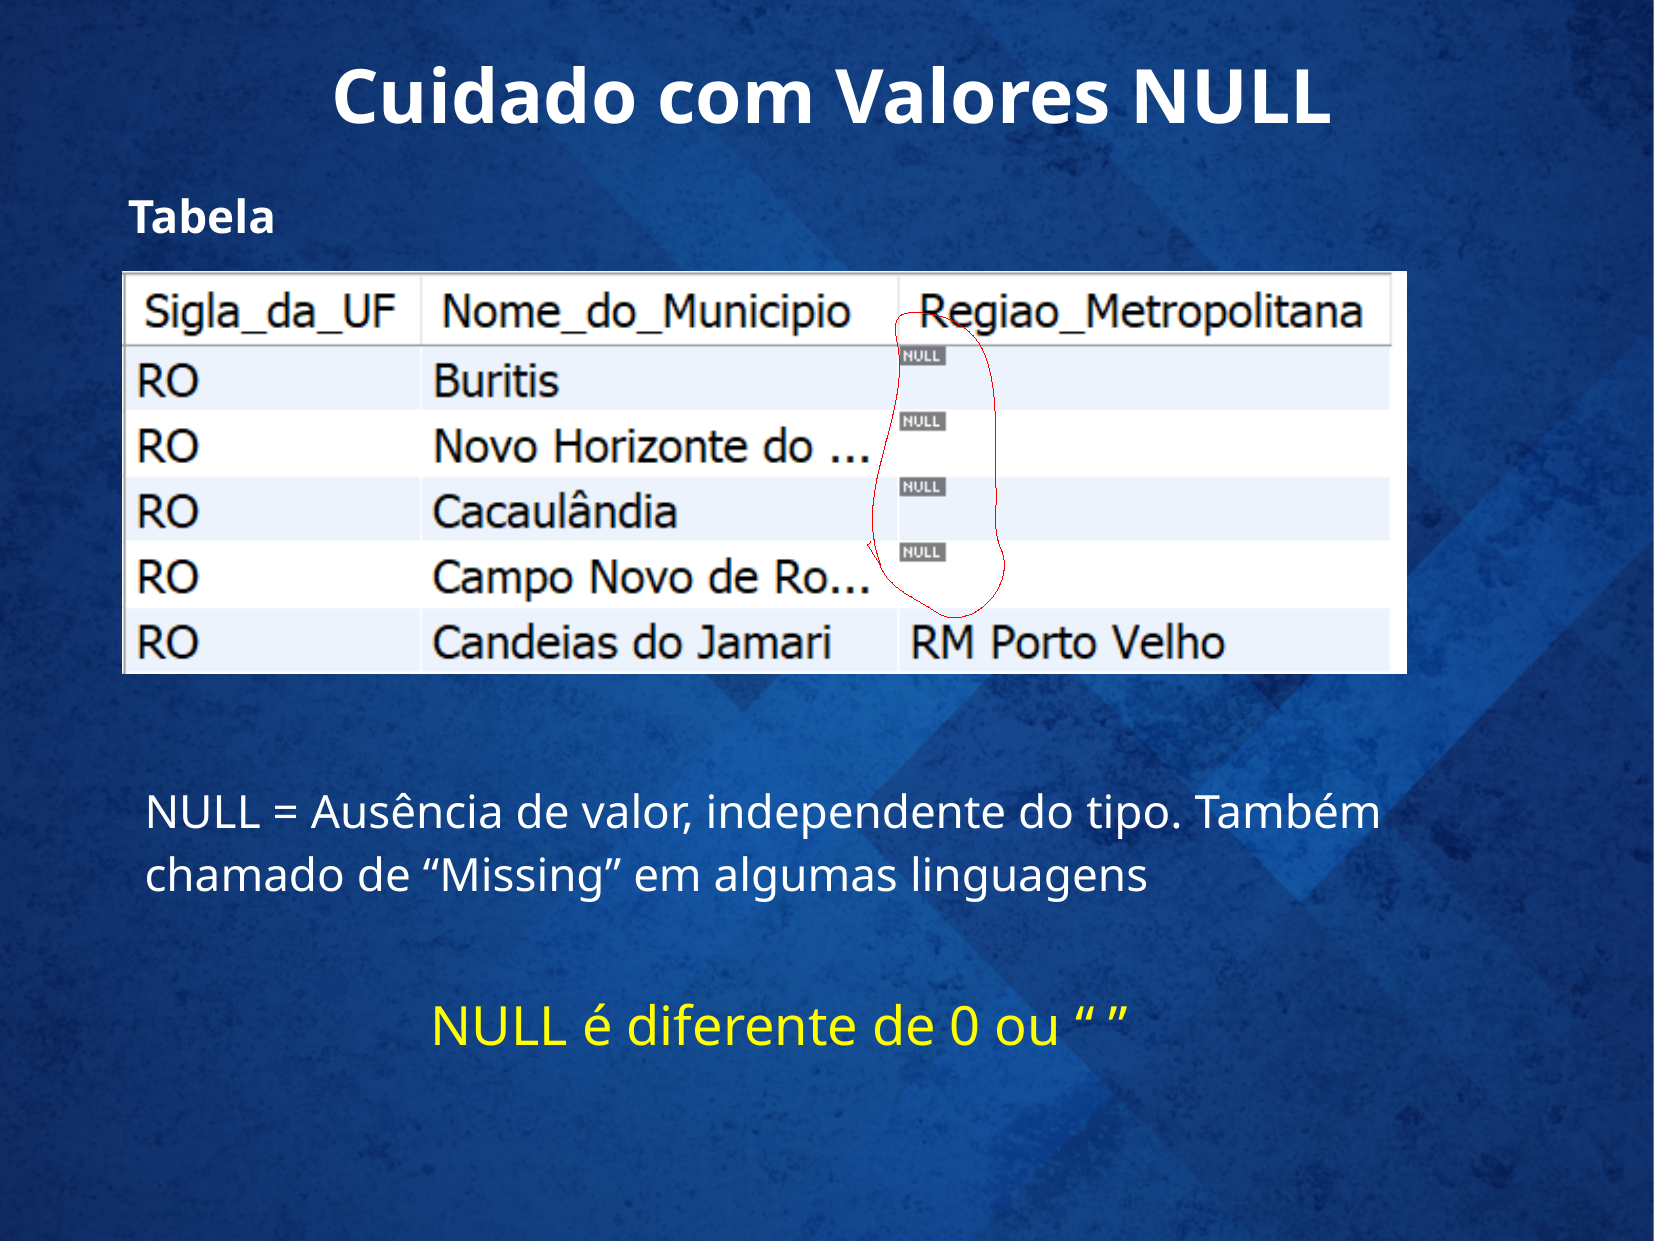

Cuidado com Valores NULL
Tabela
NULL = Ausência de valor, independente do tipo. Também chamado de “Missing” em algumas linguagens
NULL é diferente de 0 ou “ ”